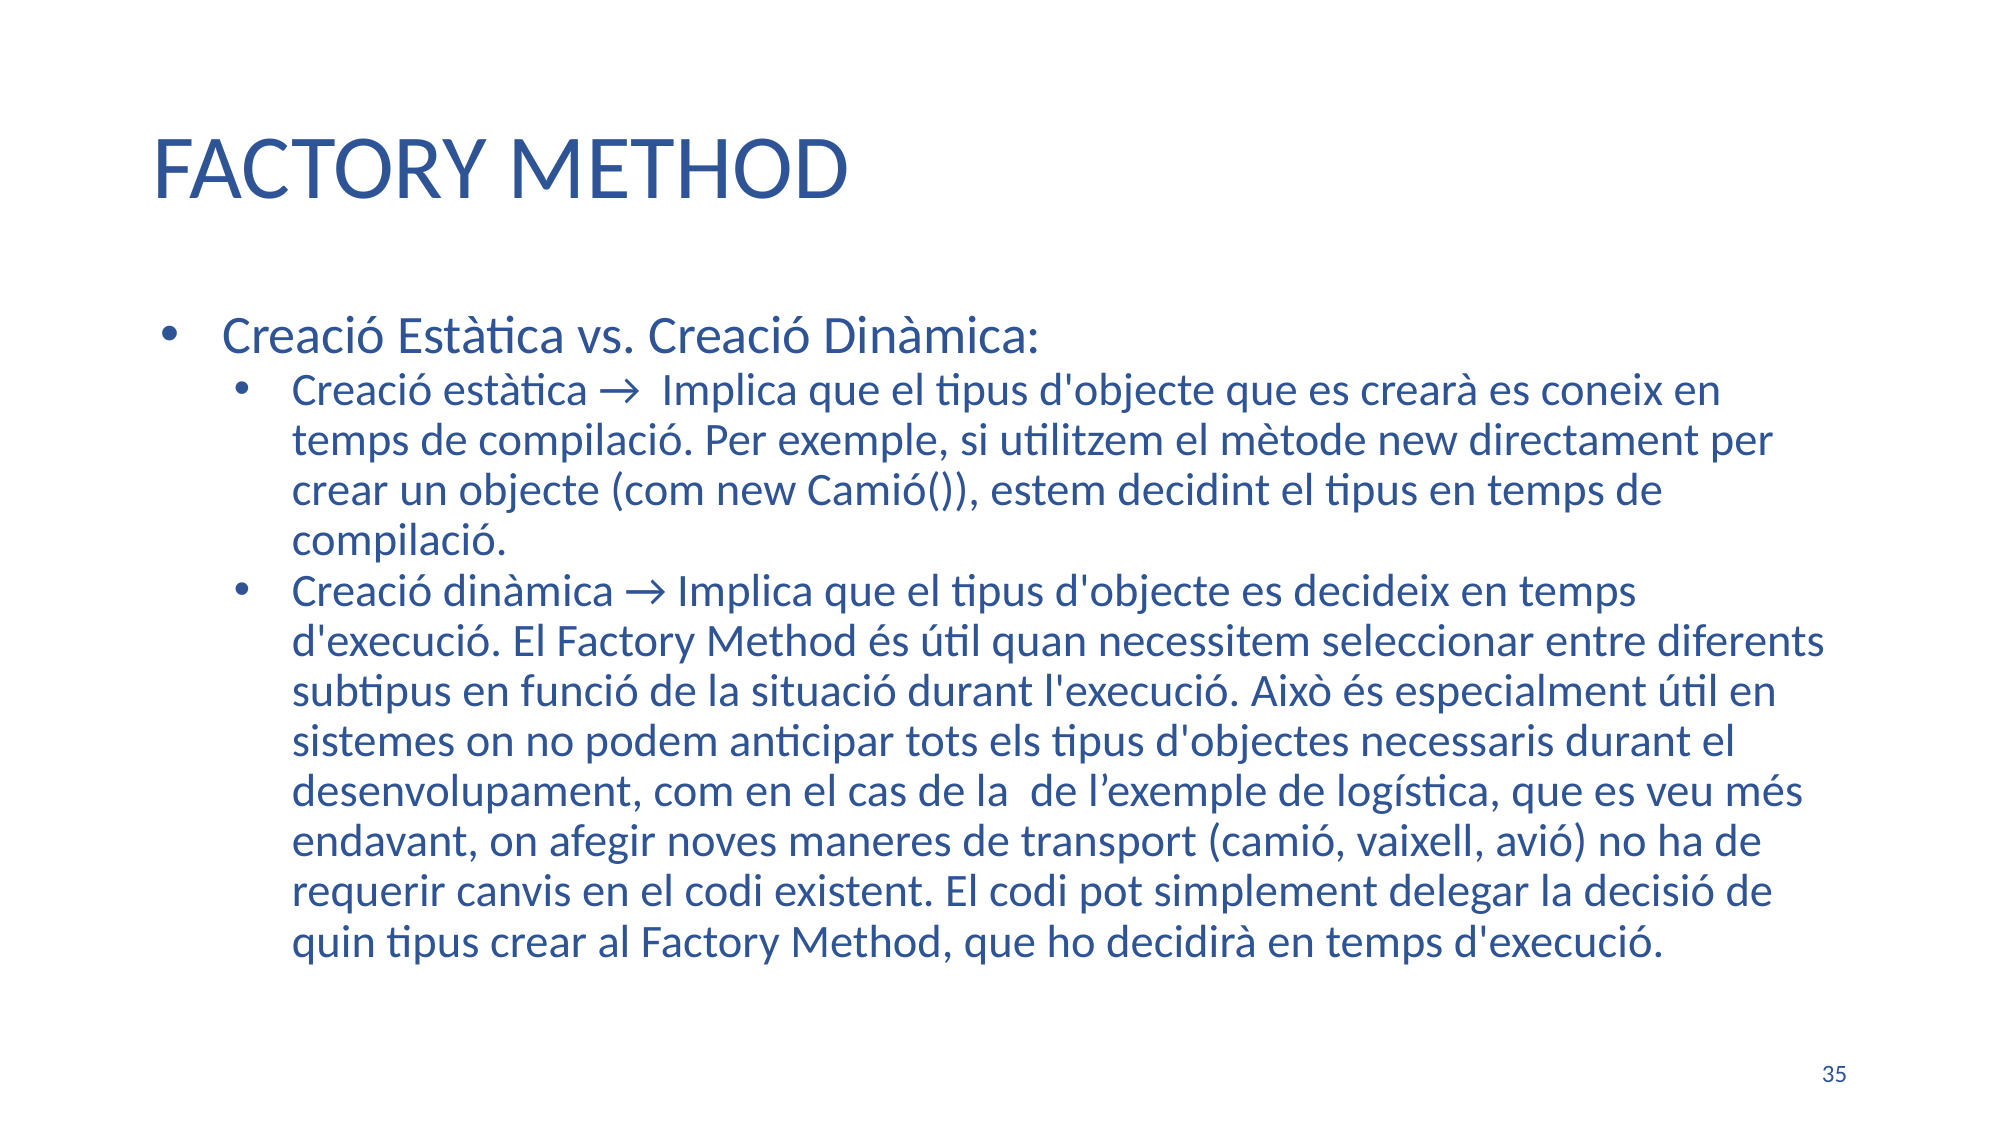

# FACTORY METHOD
Creació Estàtica vs. Creació Dinàmica:
Creació estàtica → Implica que el tipus d'objecte que es crearà es coneix en temps de compilació. Per exemple, si utilitzem el mètode new directament per crear un objecte (com new Camió()), estem decidint el tipus en temps de compilació.
Creació dinàmica → Implica que el tipus d'objecte es decideix en temps d'execució. El Factory Method és útil quan necessitem seleccionar entre diferents subtipus en funció de la situació durant l'execució. Això és especialment útil en sistemes on no podem anticipar tots els tipus d'objectes necessaris durant el desenvolupament, com en el cas de la de l’exemple de logística, que es veu més endavant, on afegir noves maneres de transport (camió, vaixell, avió) no ha de requerir canvis en el codi existent. El codi pot simplement delegar la decisió de quin tipus crear al Factory Method, que ho decidirà en temps d'execució.